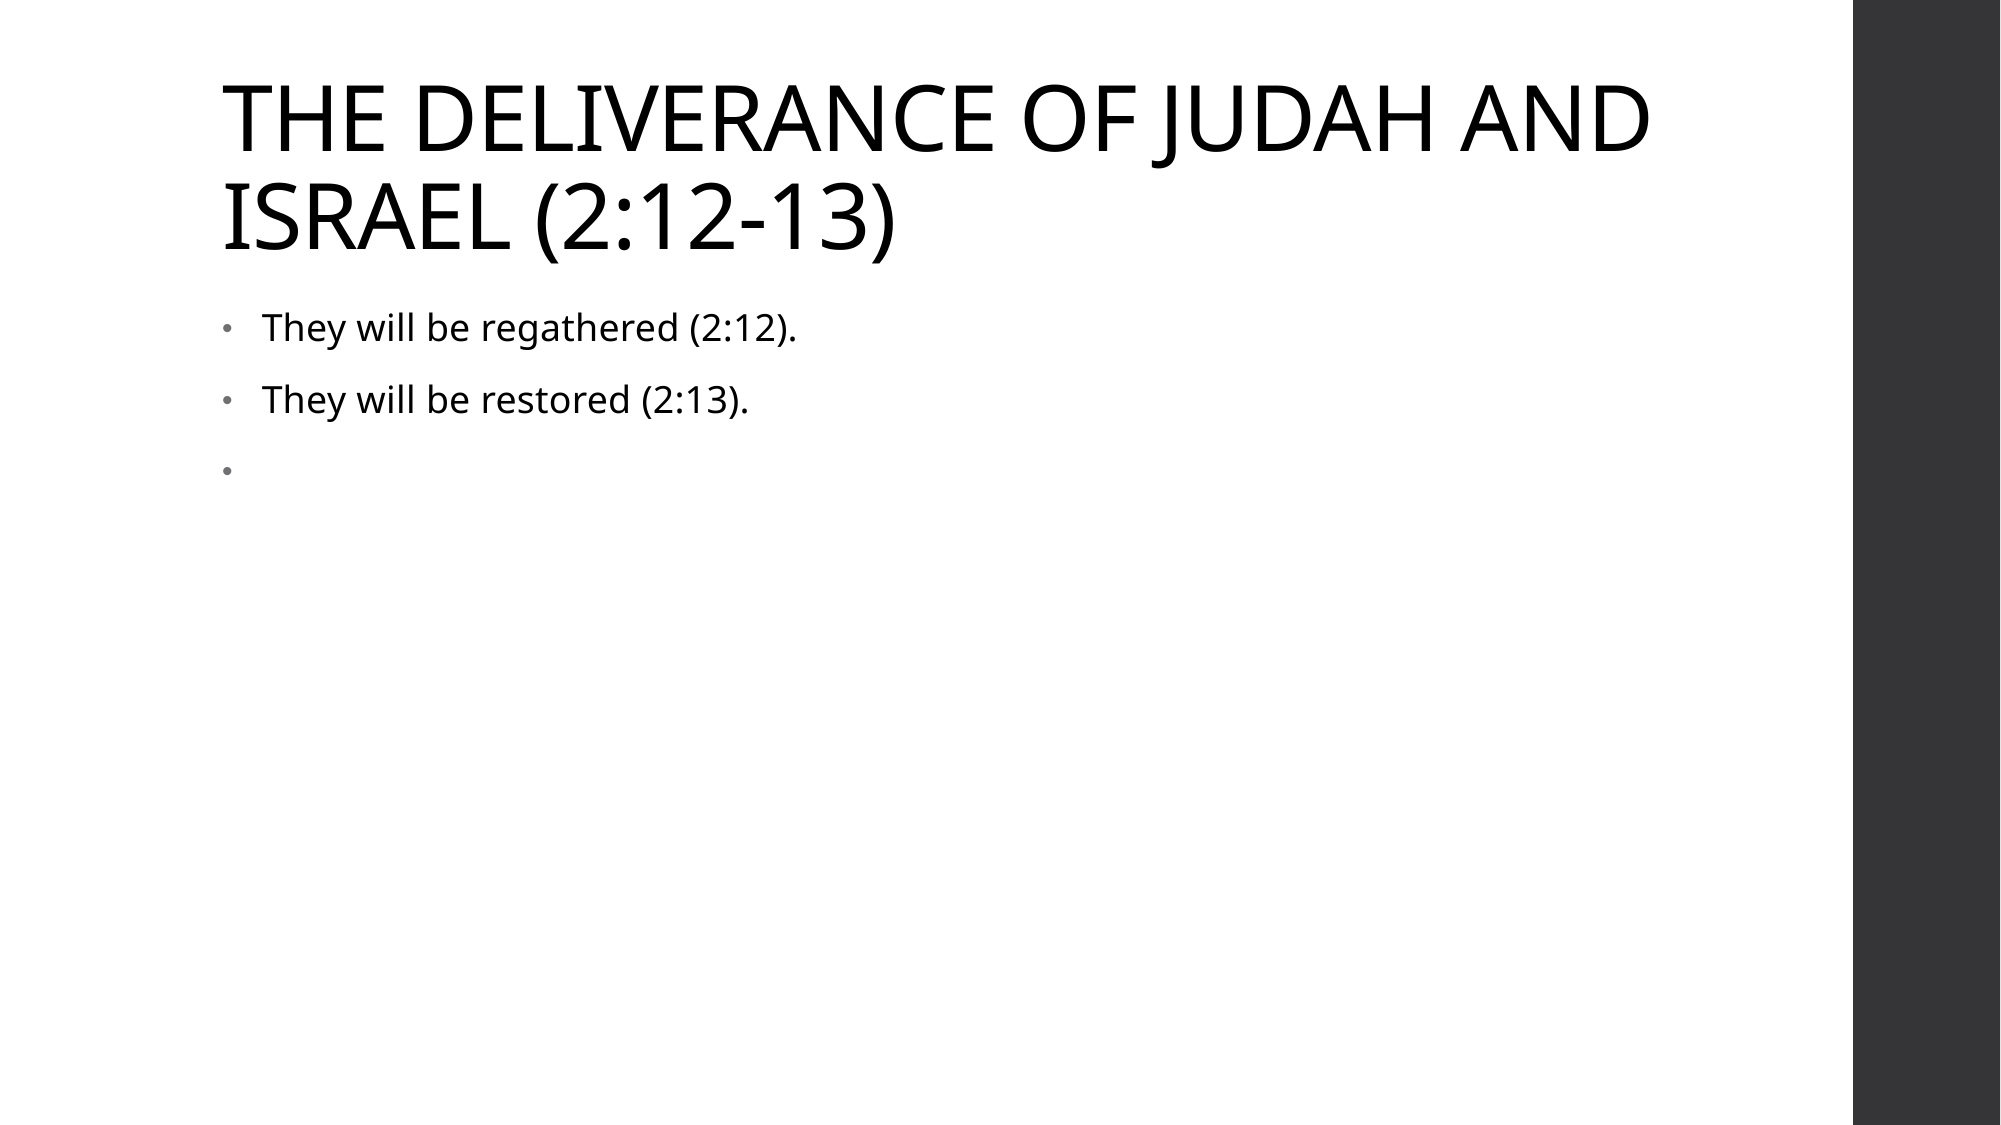

# THE DELIVERANCE OF JUDAH AND ISRAEL (2:12-13)
 They will be regathered (2:12).
 They will be restored (2:13).